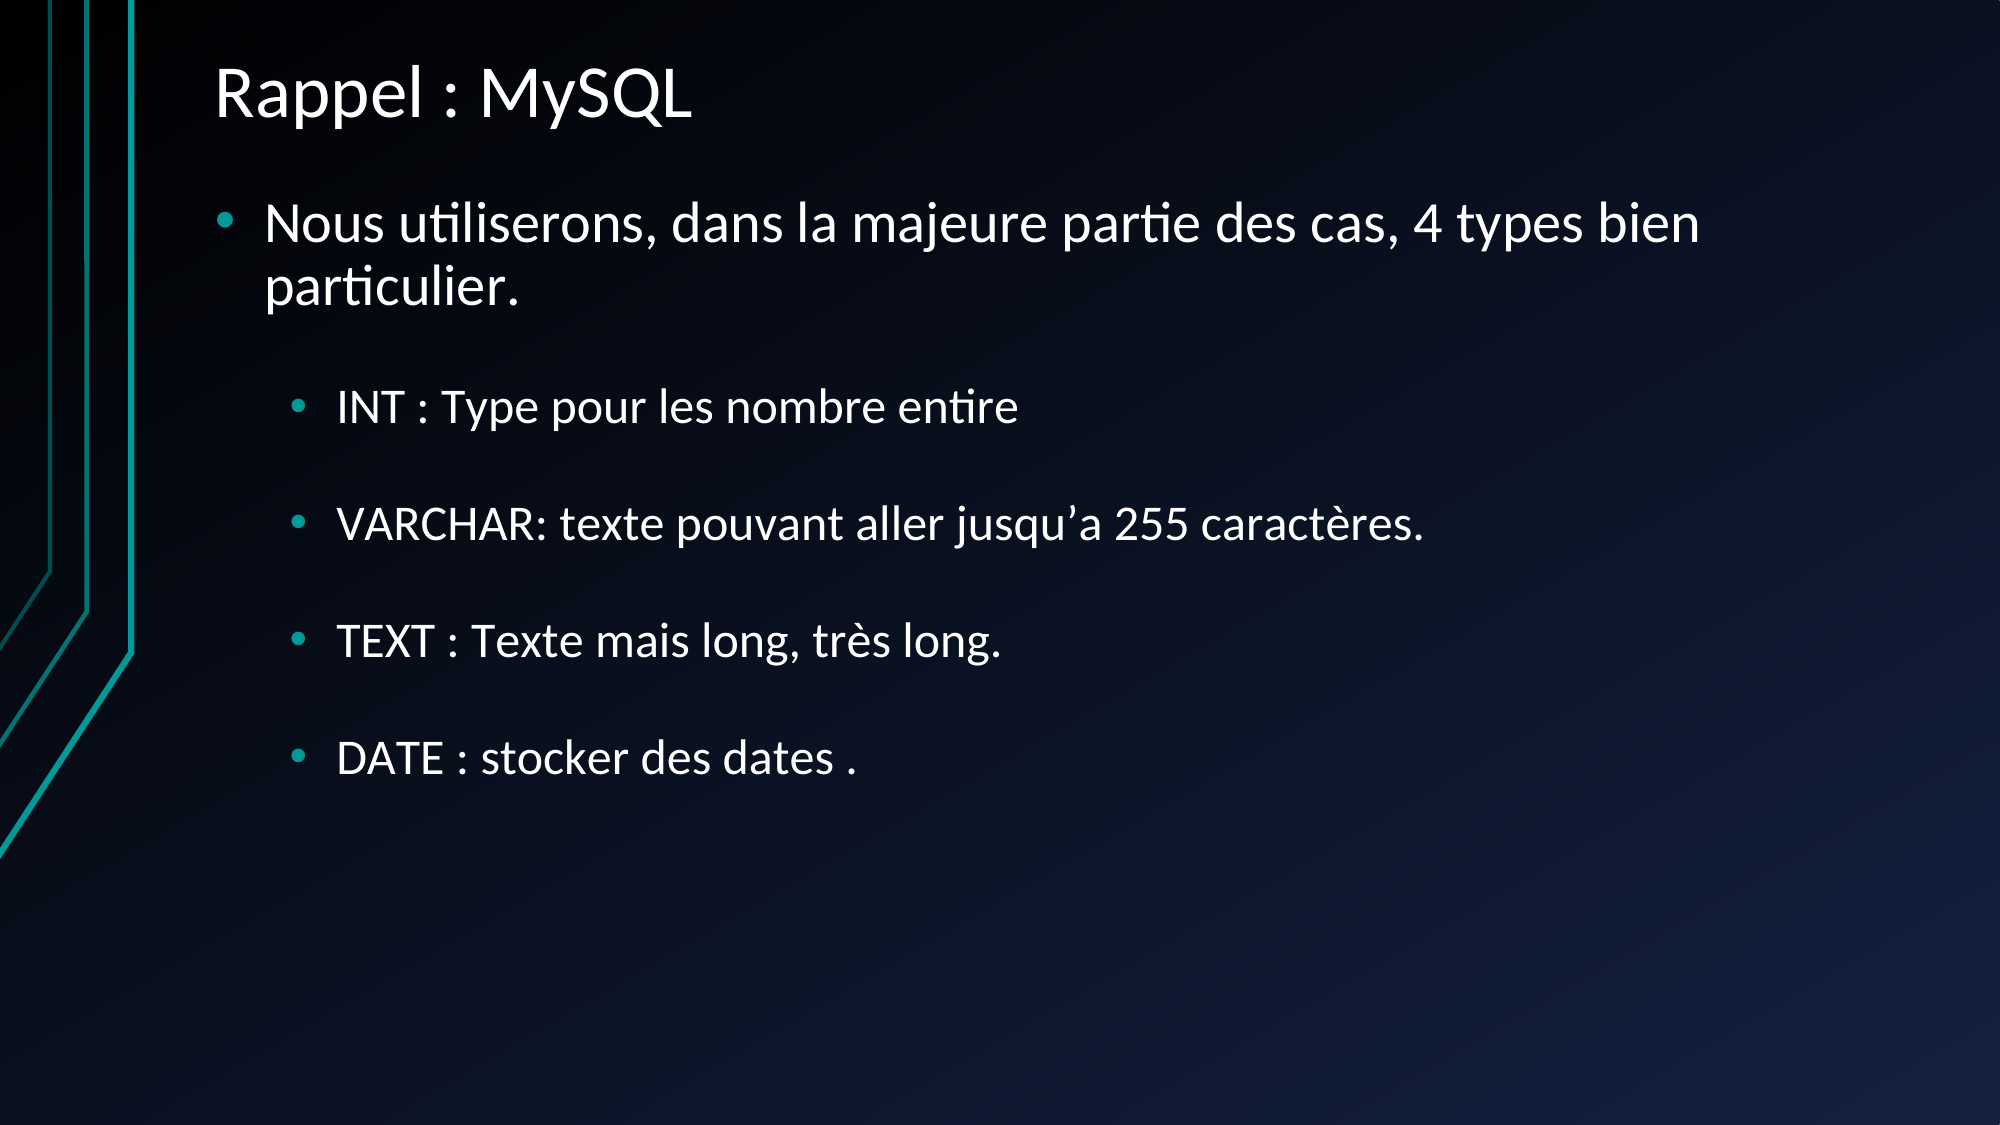

Rappel : MySQL
Nous utiliserons, dans la majeure partie des cas, 4 types bien particulier.
INT : Type pour les nombre entire
VARCHAR: texte pouvant aller jusqu’a 255 caractères.
TEXT : Texte mais long, très long.
DATE : stocker des dates .